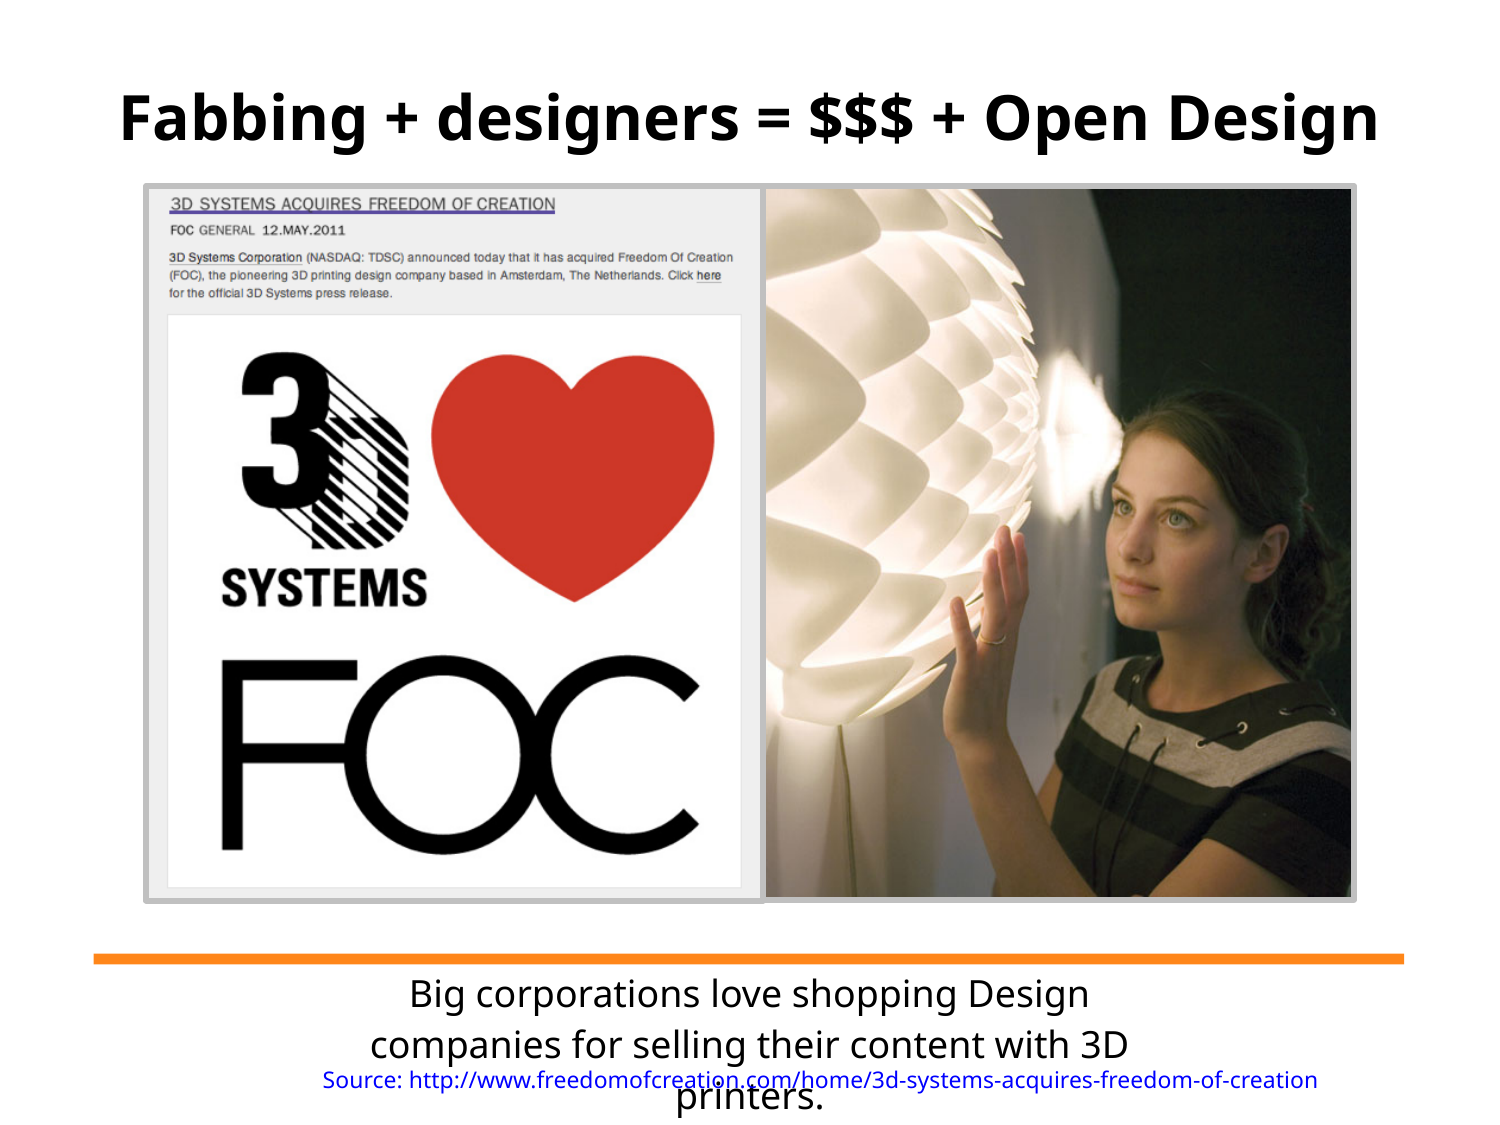

# Fabbing + designers = $$$ + Open Design
Big corporations love shopping Design companies for selling their content with 3D printers.
Source: http://www.freedomofcreation.com/home/3d-systems-acquires-freedom-of-creation